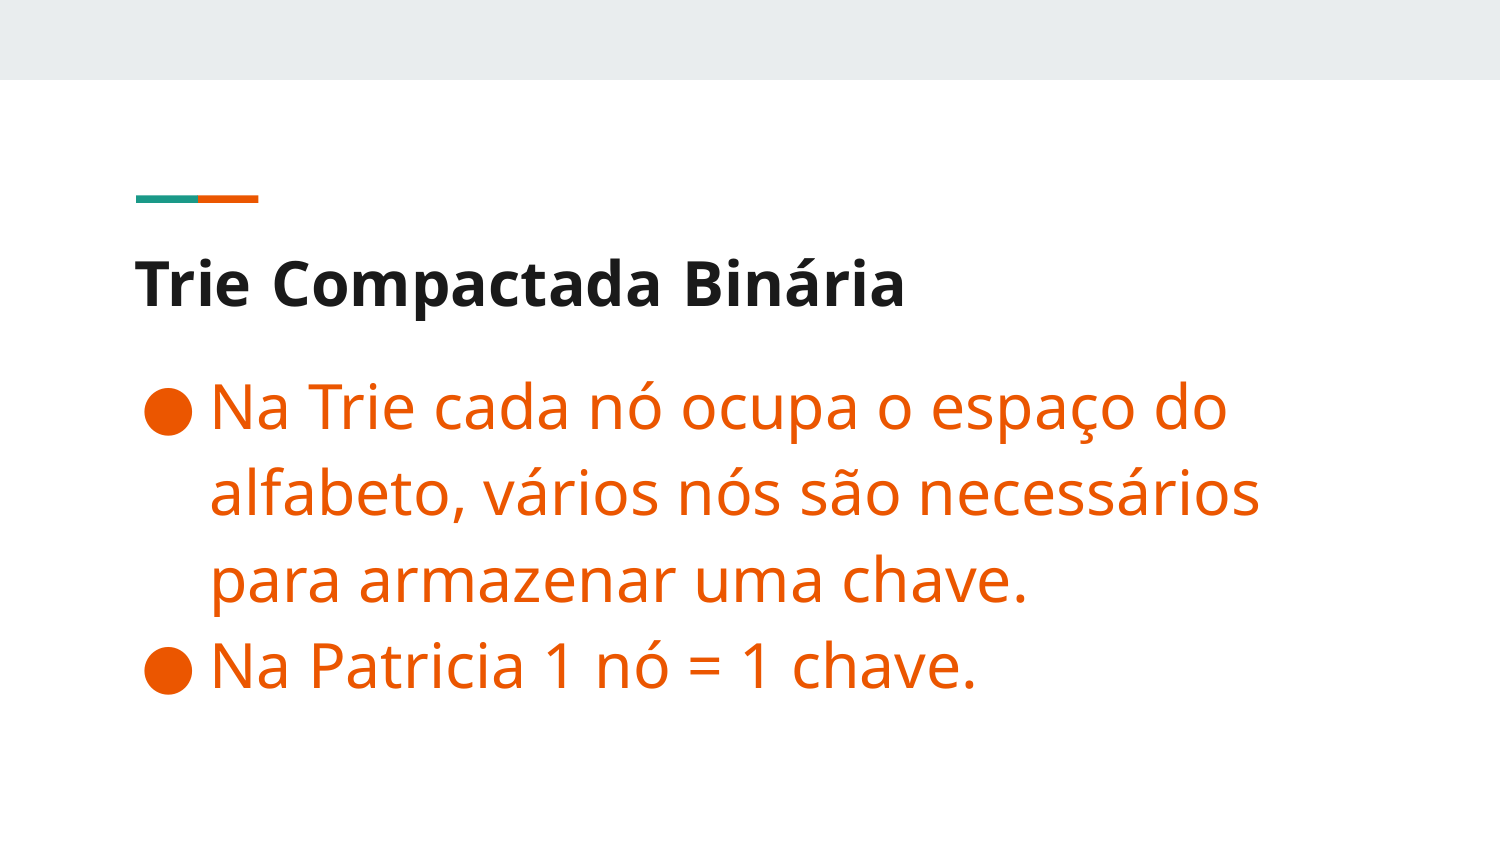

# Trie Compactada Binária
Na Trie cada nó ocupa o espaço do alfabeto, vários nós são necessários para armazenar uma chave.
Na Patricia 1 nó = 1 chave.